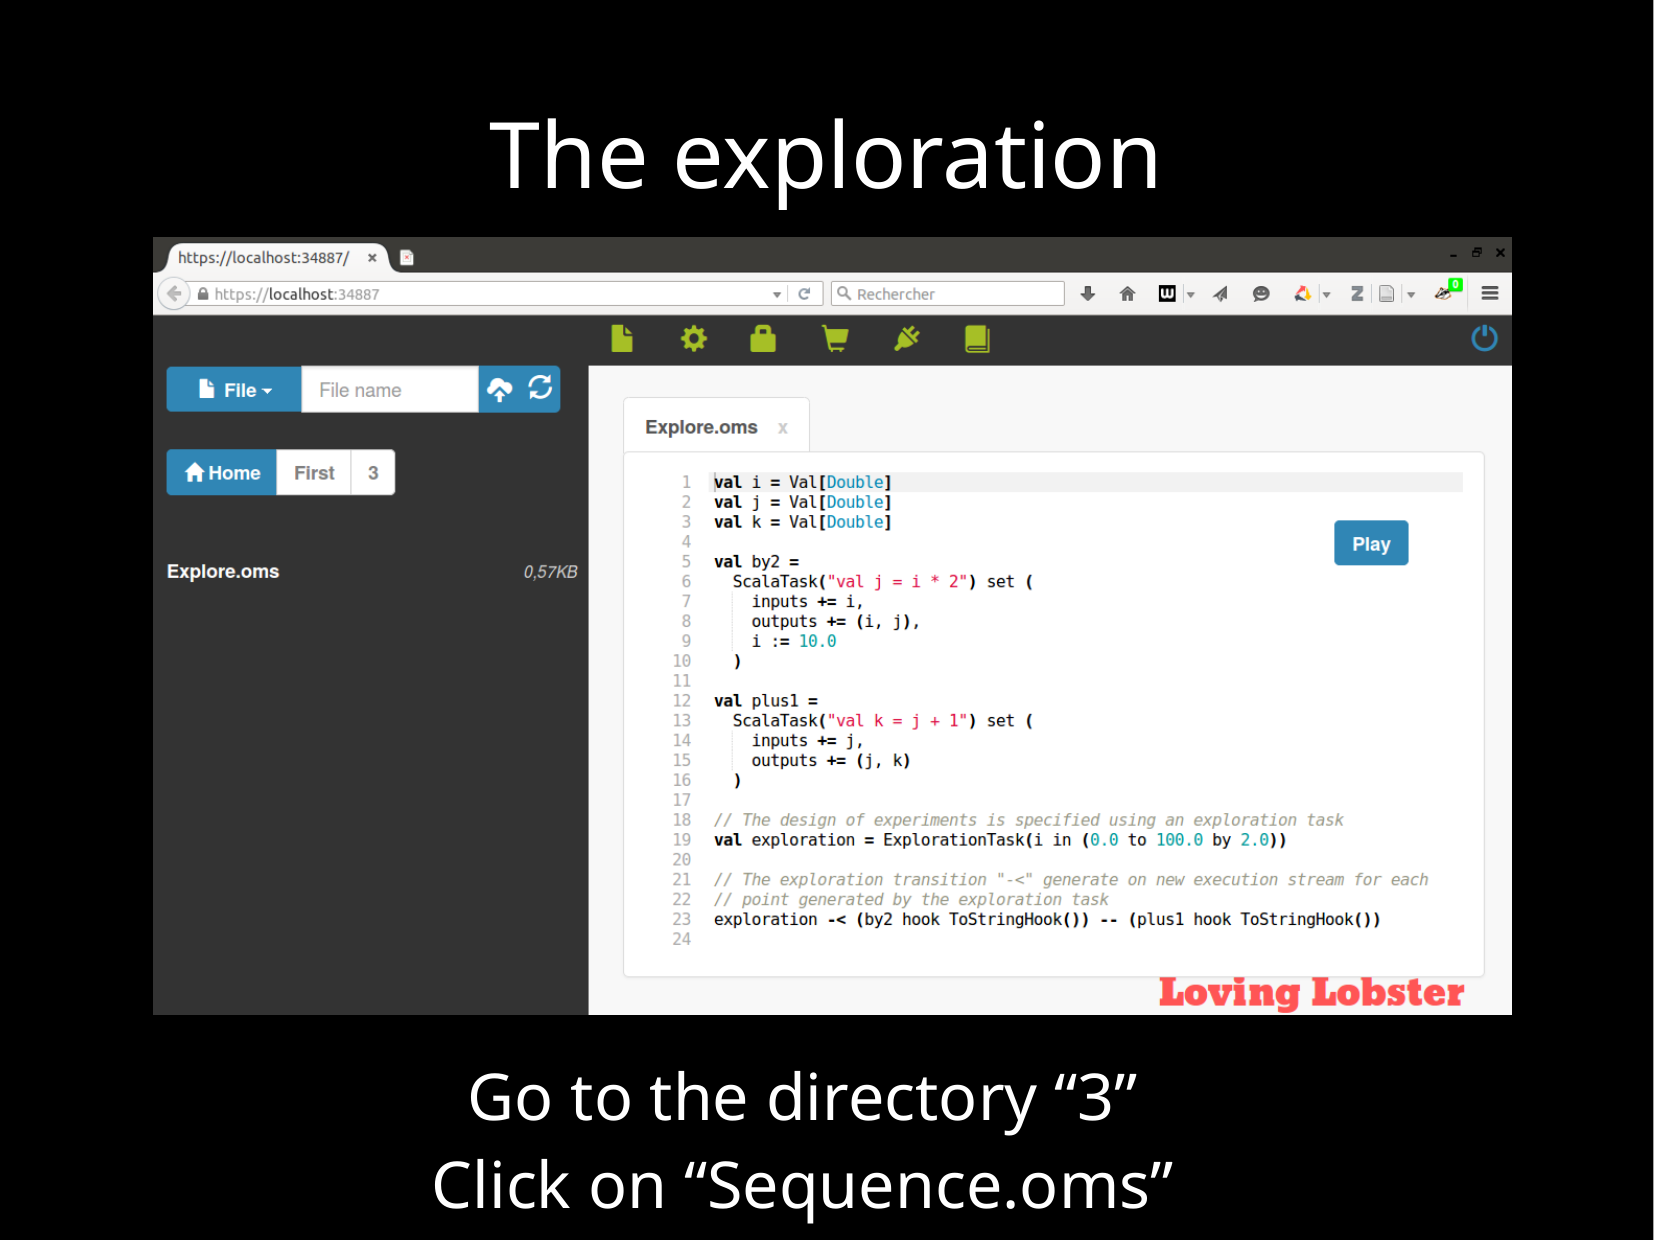

# The exploration
Go to the directory “3”
Click on “Sequence.oms”